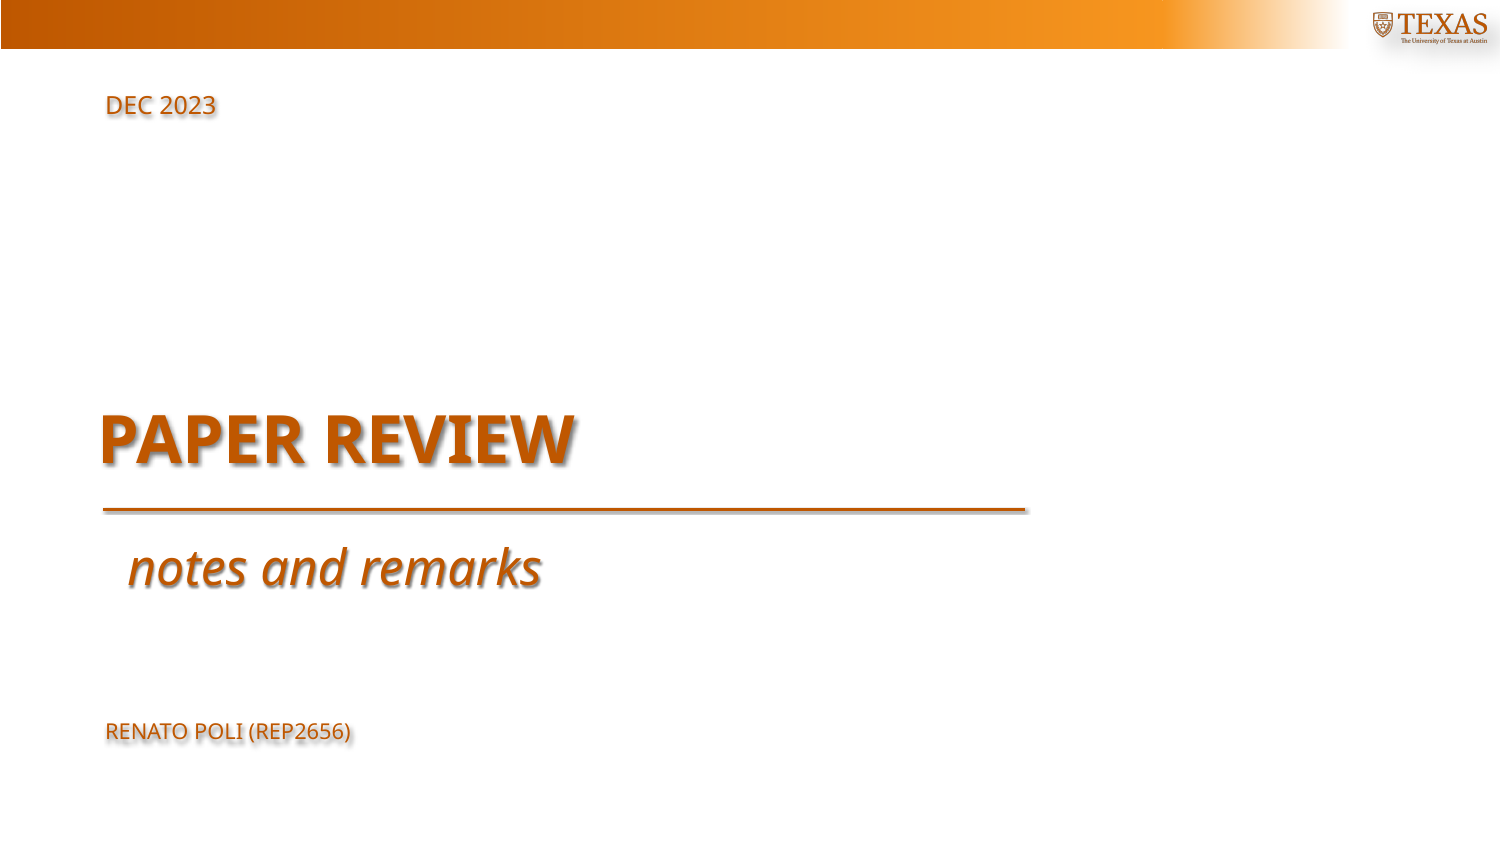

Dec 2023
PAPER REVIEW
notes and remarks
Renato poli (rep2656)